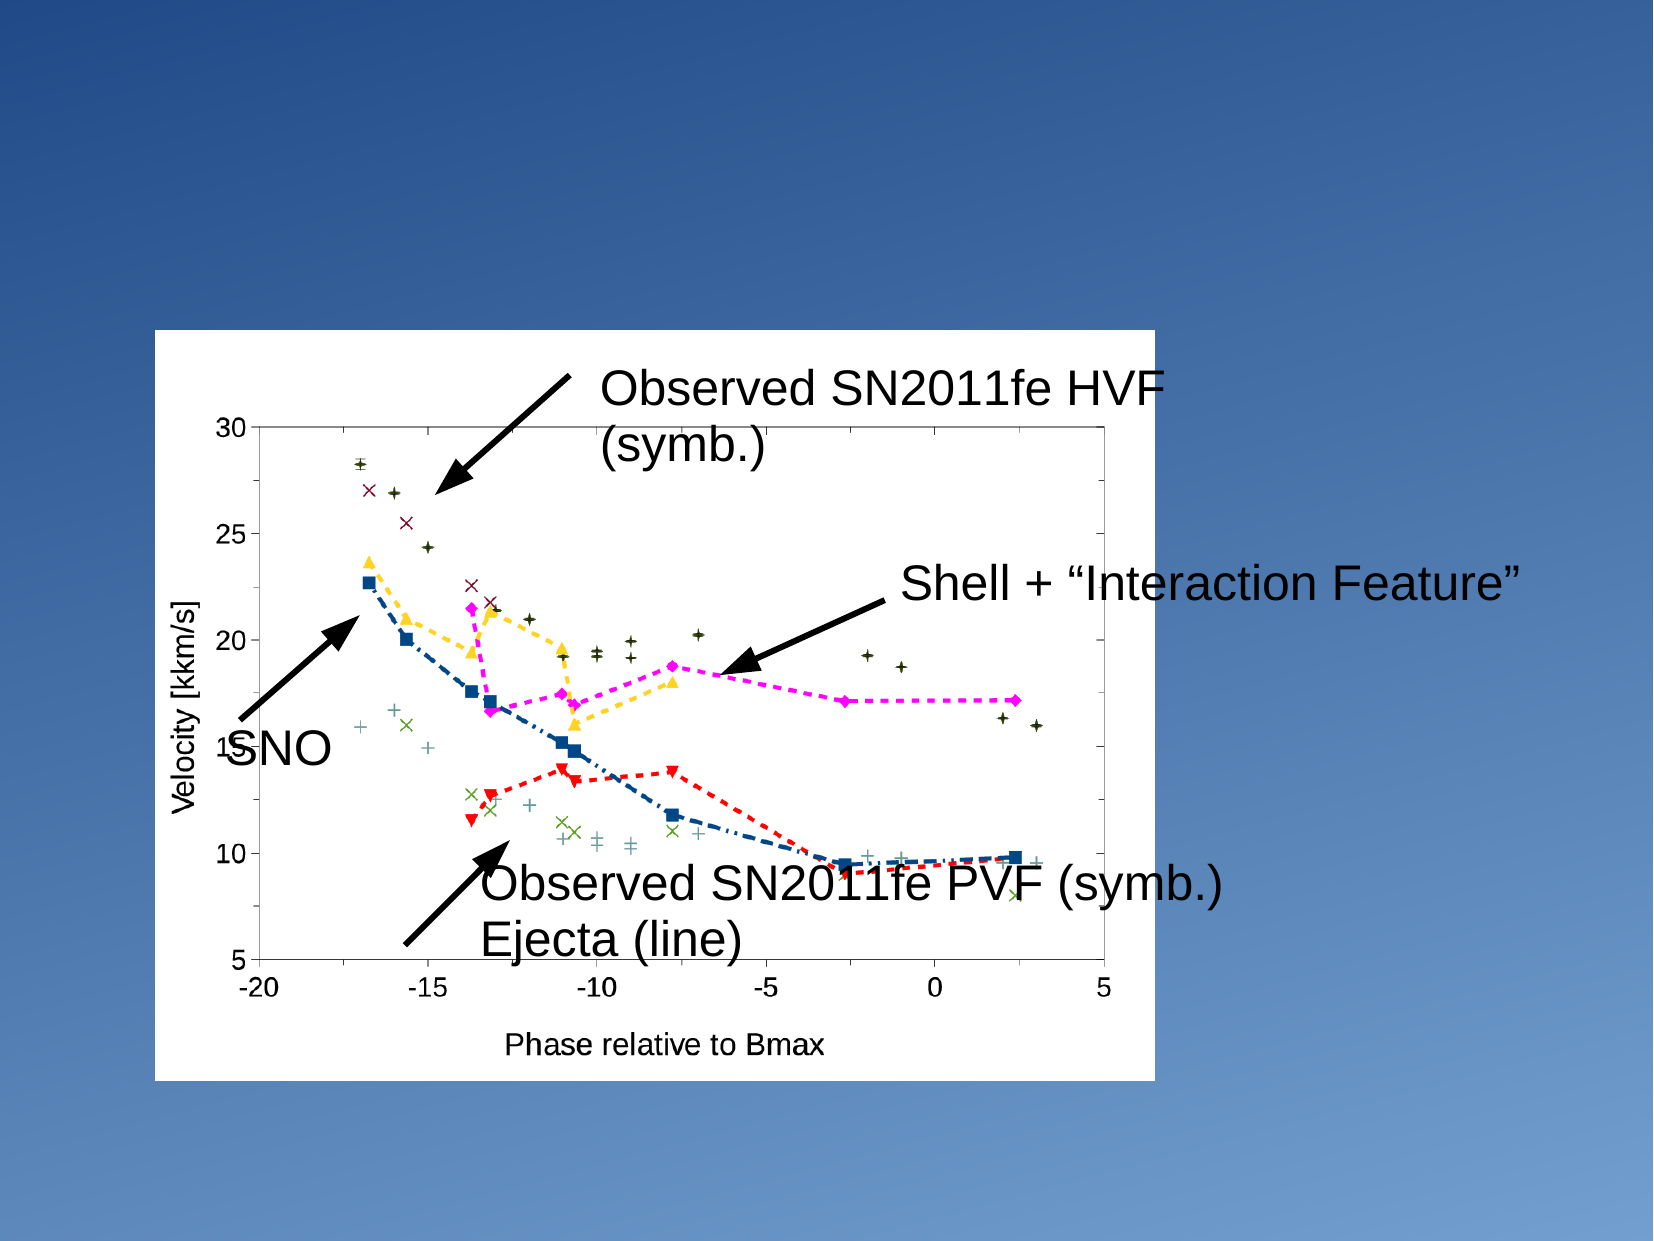

Observed SN2011fe HVF (symb.)
Shell + “Interaction Feature”
SNO
Observed SN2011fe PVF (symb.) Ejecta (line)